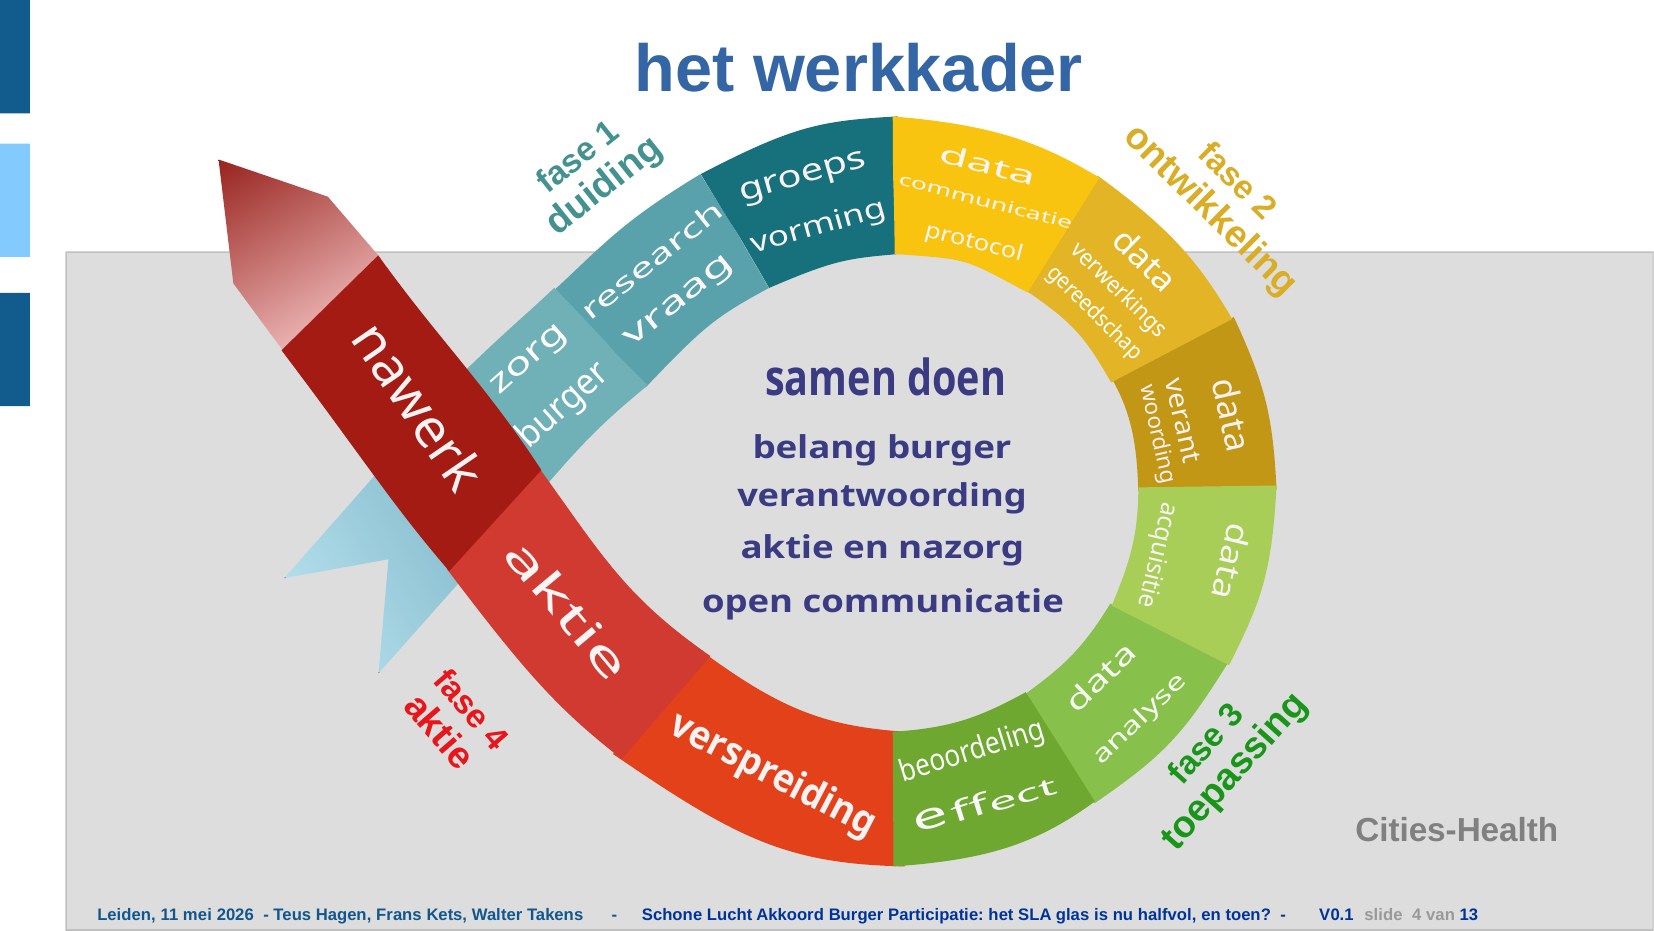

het werkkader
fase 1
duiding
groeps
vorming
research
vraag
zorg
burger
fase 2
ontwikkeling
data
communicatie
protocol
data
verwerkings
gereedschap
data
verant
woording
nawerk
aktie
fase 4
aktie
verspreiding
samen doen
belang burger
verantwoording
acquisitie
data
data
analyse
fase 3
toepassing
beoordeling
ect
ff
e
aktie en nazorg
open communicatie
Cities-Health